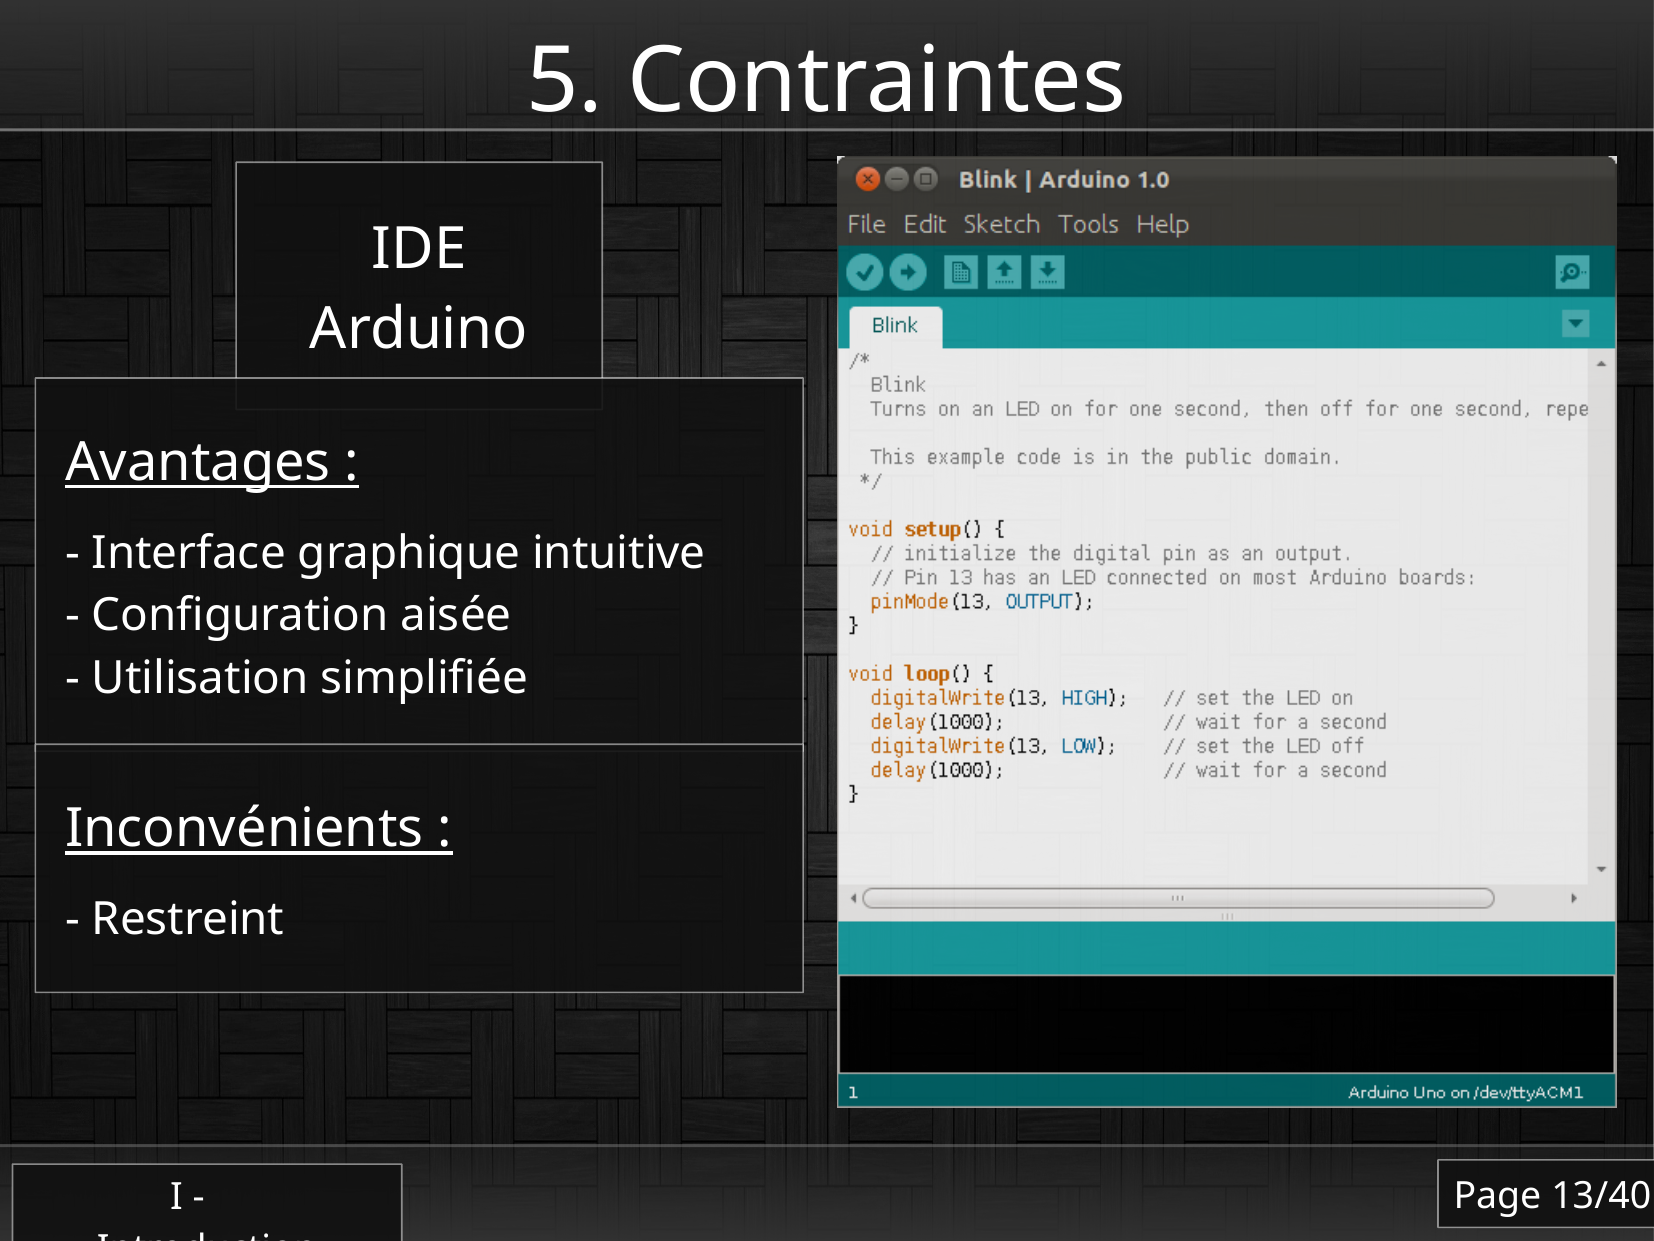

5. Contraintes
IDE Arduino
Avantages :
- Interface graphique intuitive
- Configuration aisée
- Utilisation simplifiée
Inconvénients :
- Restreint
I -	Introduction